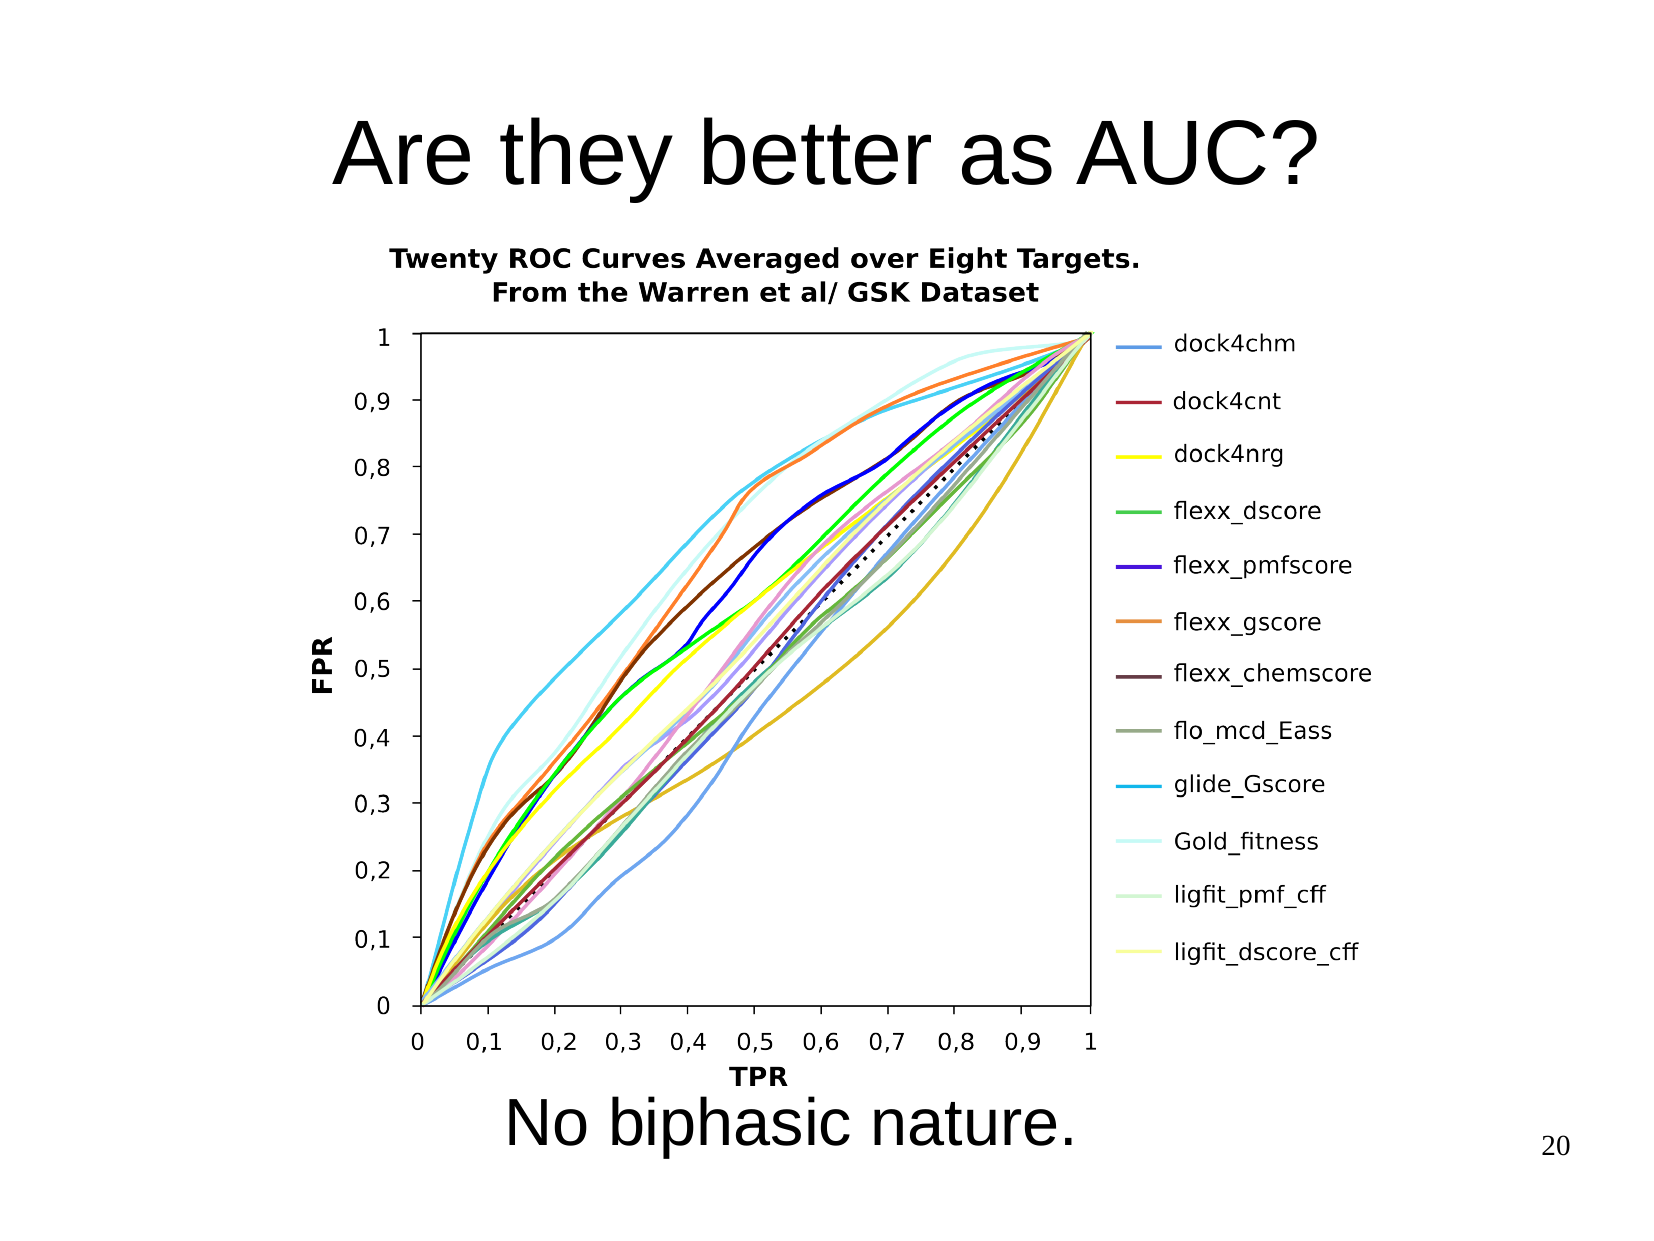

# Are they better as AUC?
No biphasic nature.
20